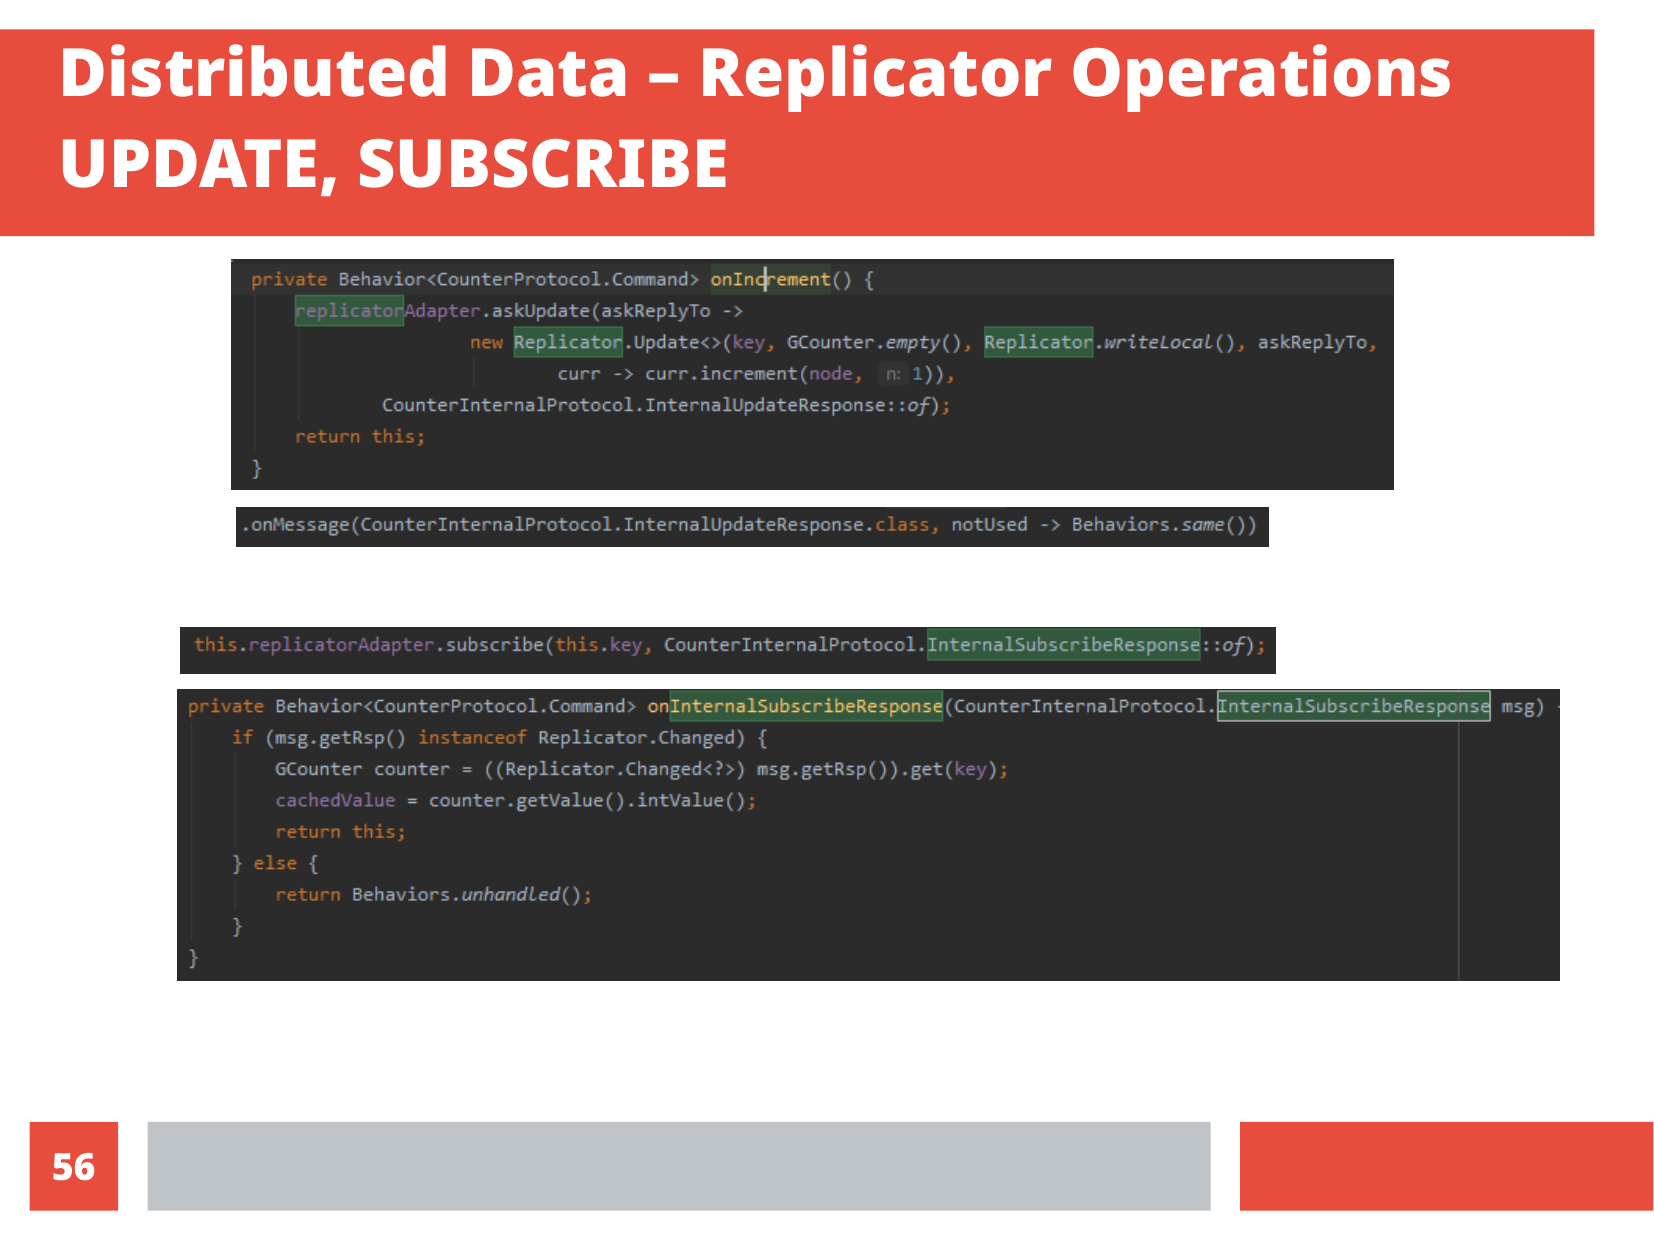

# Distributed Data – Replicator Operations UPDATE, SUBSCRIBE
56